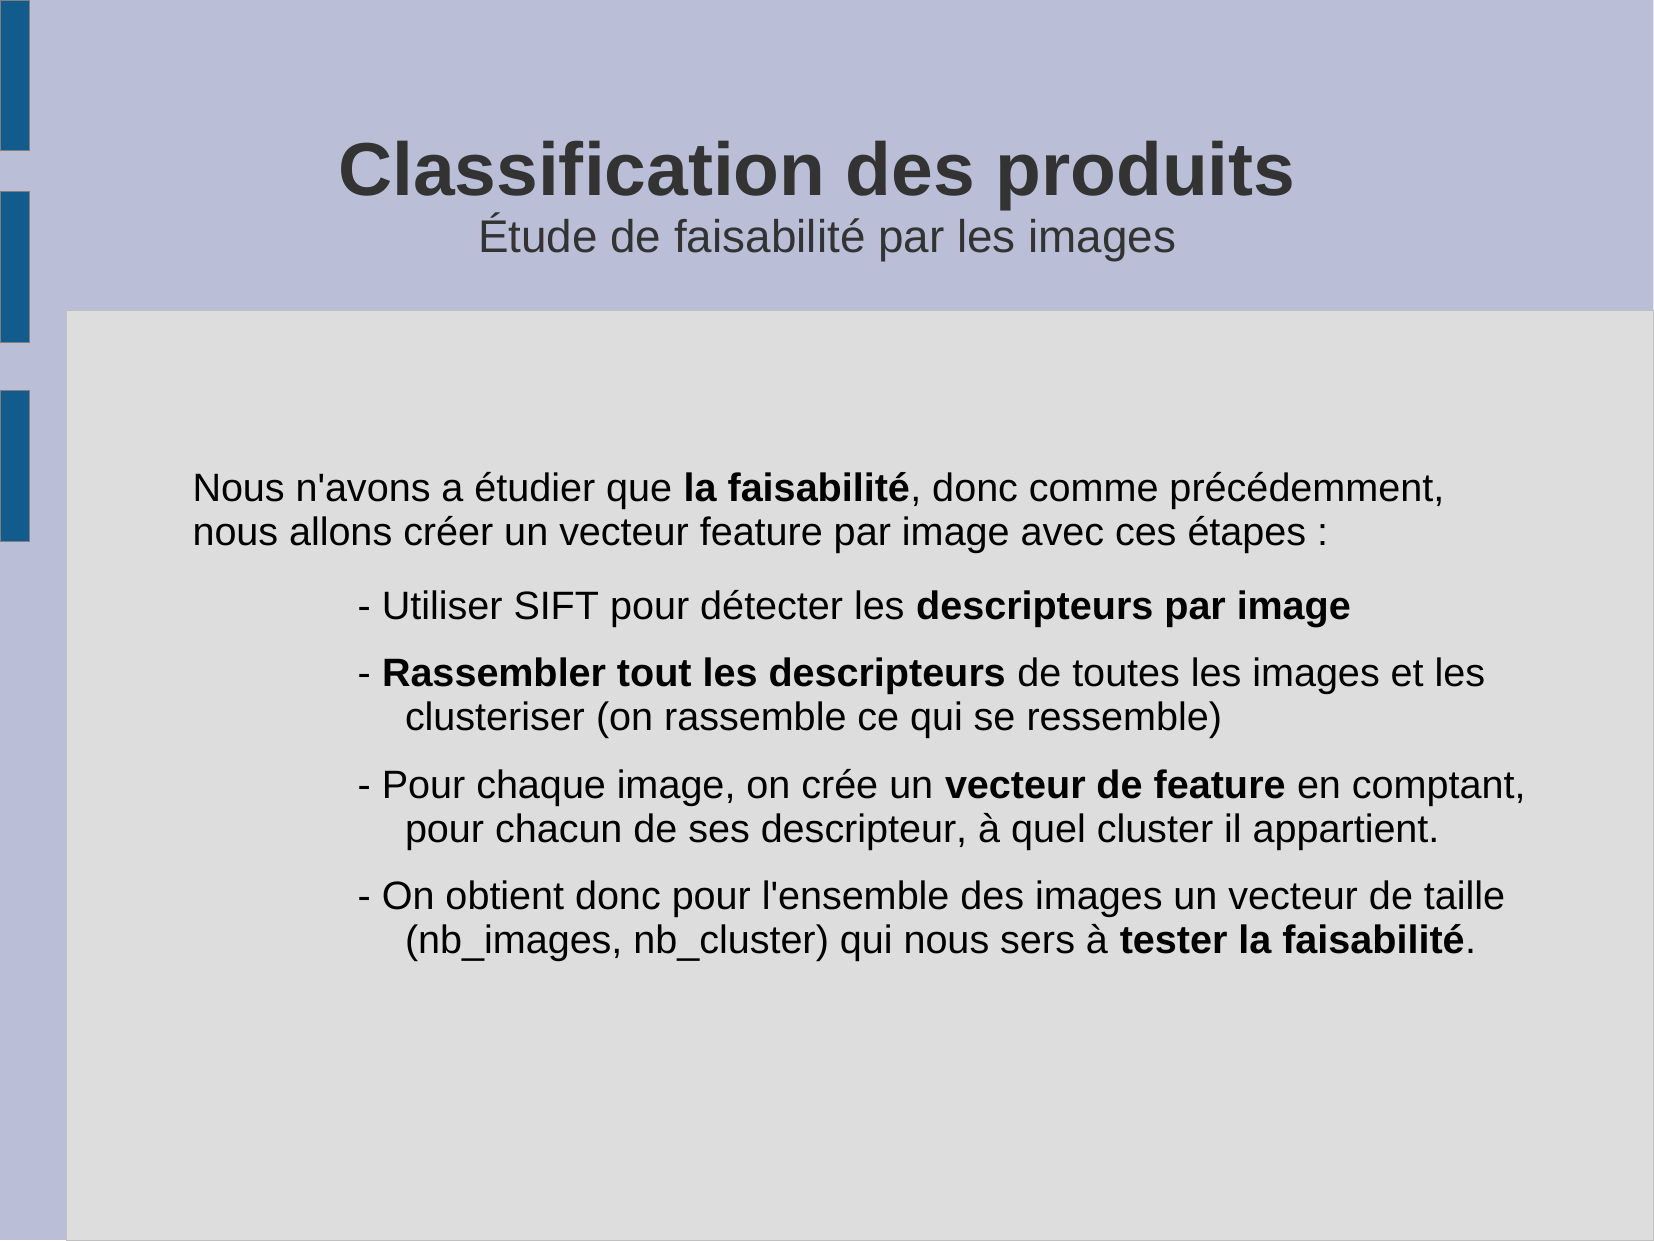

# Classification des produits Étude de faisabilité par les images
Nous n'avons a étudier que la faisabilité, donc comme précédemment, nous allons créer un vecteur feature par image avec ces étapes :
- Utiliser SIFT pour détecter les descripteurs par image
- Rassembler tout les descripteurs de toutes les images et les clusteriser (on rassemble ce qui se ressemble)
- Pour chaque image, on crée un vecteur de feature en comptant, pour chacun de ses descripteur, à quel cluster il appartient.
- On obtient donc pour l'ensemble des images un vecteur de taille (nb_images, nb_cluster) qui nous sers à tester la faisabilité.